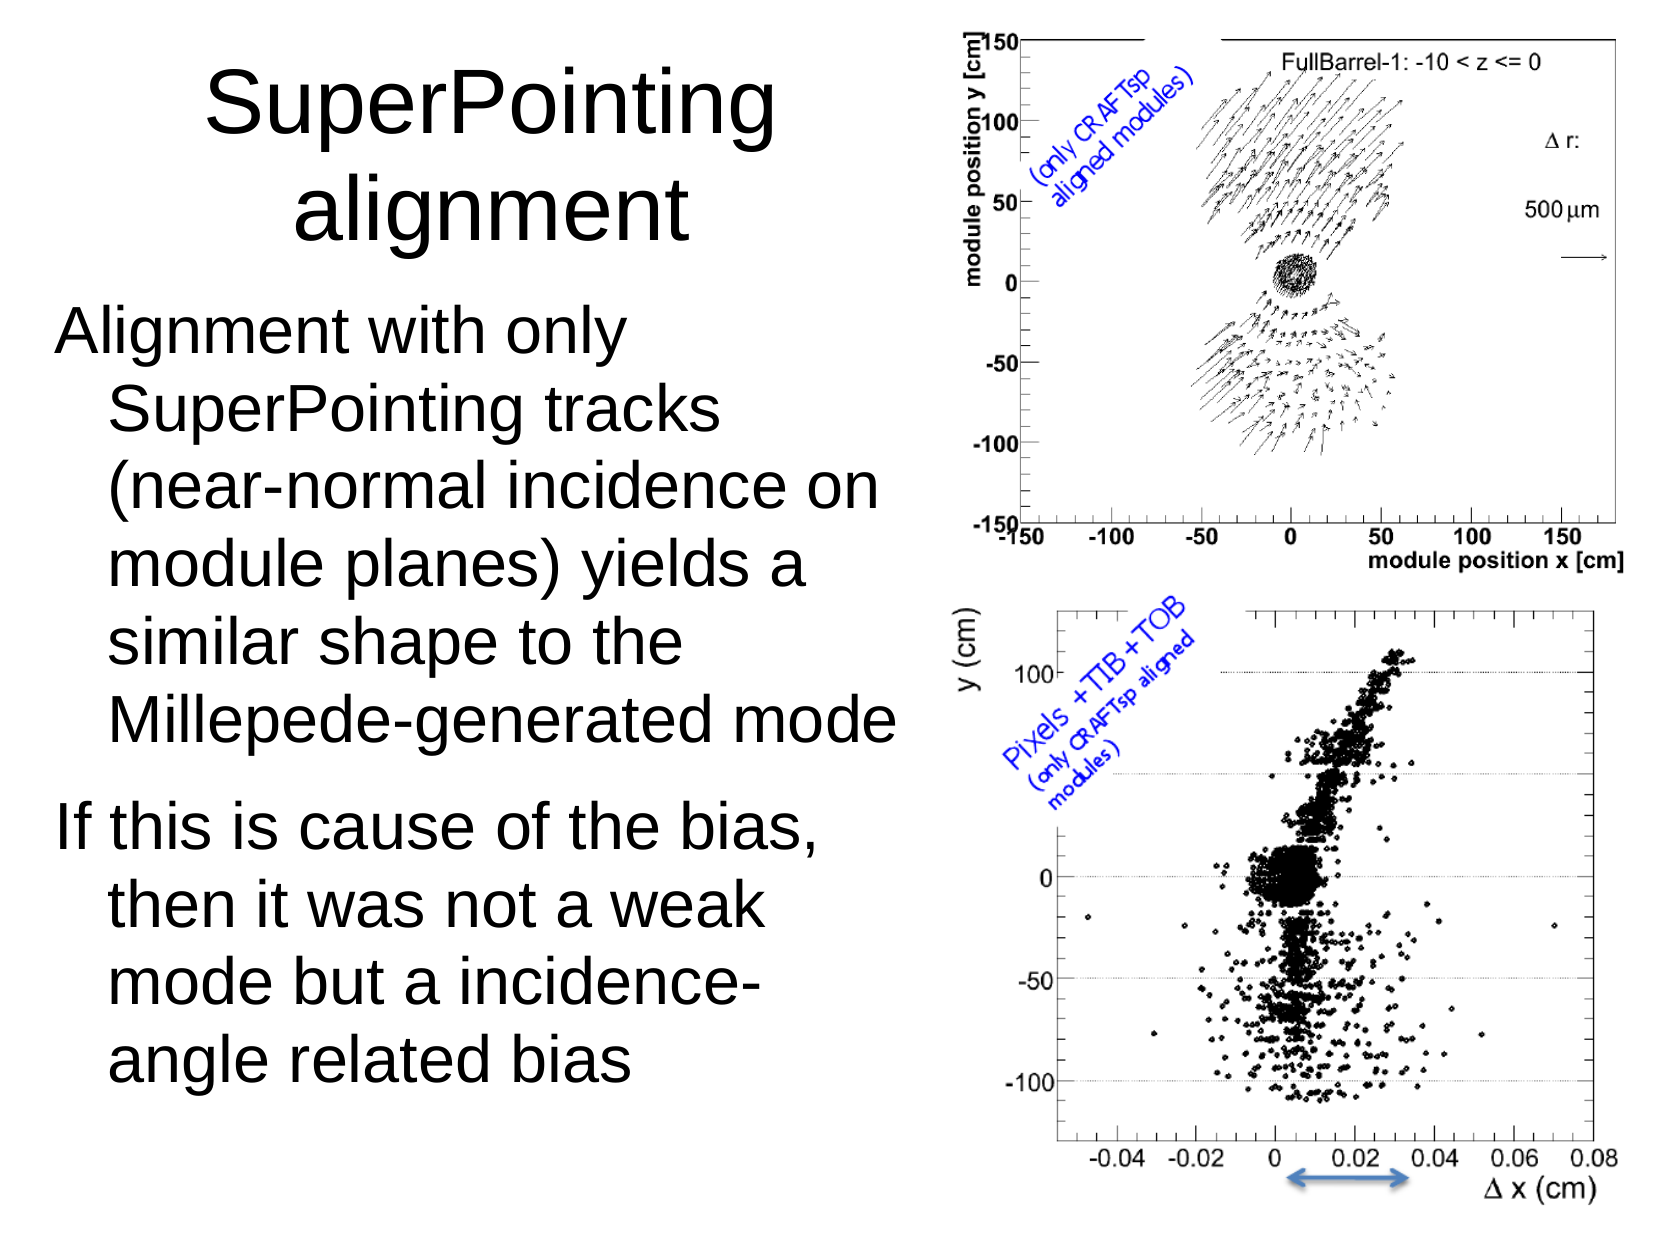

# SuperPointing alignment
Alignment with only SuperPointing tracks (near-normal incidence on module planes) yields a similar shape to the Millepede-generated mode
If this is cause of the bias, then it was not a weak mode but a incidence-angle related bias